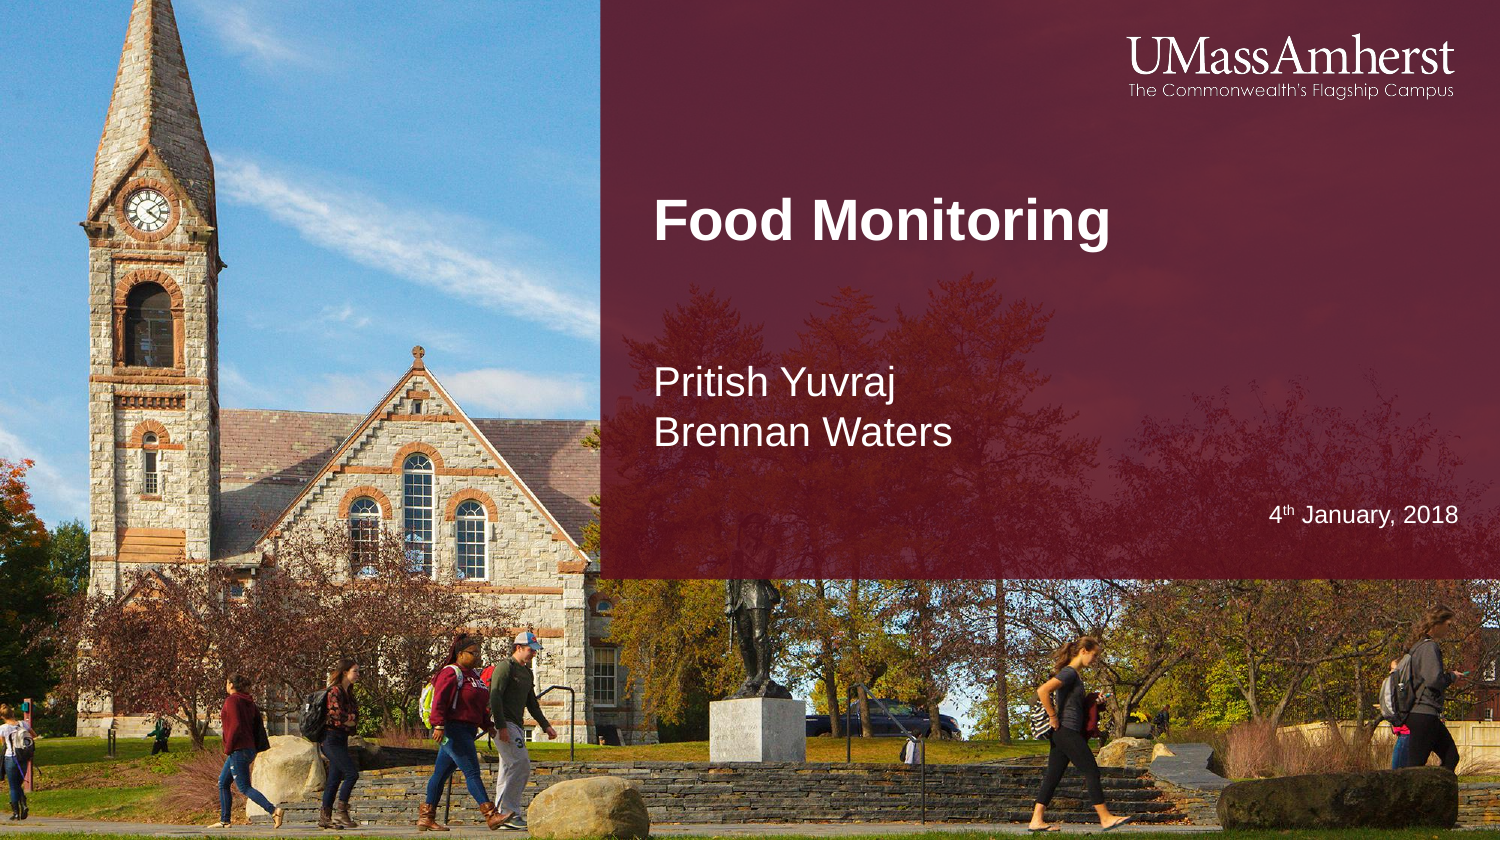

Food Monitoring
Pritish Yuvraj
Brennan Waters
4th January, 2018